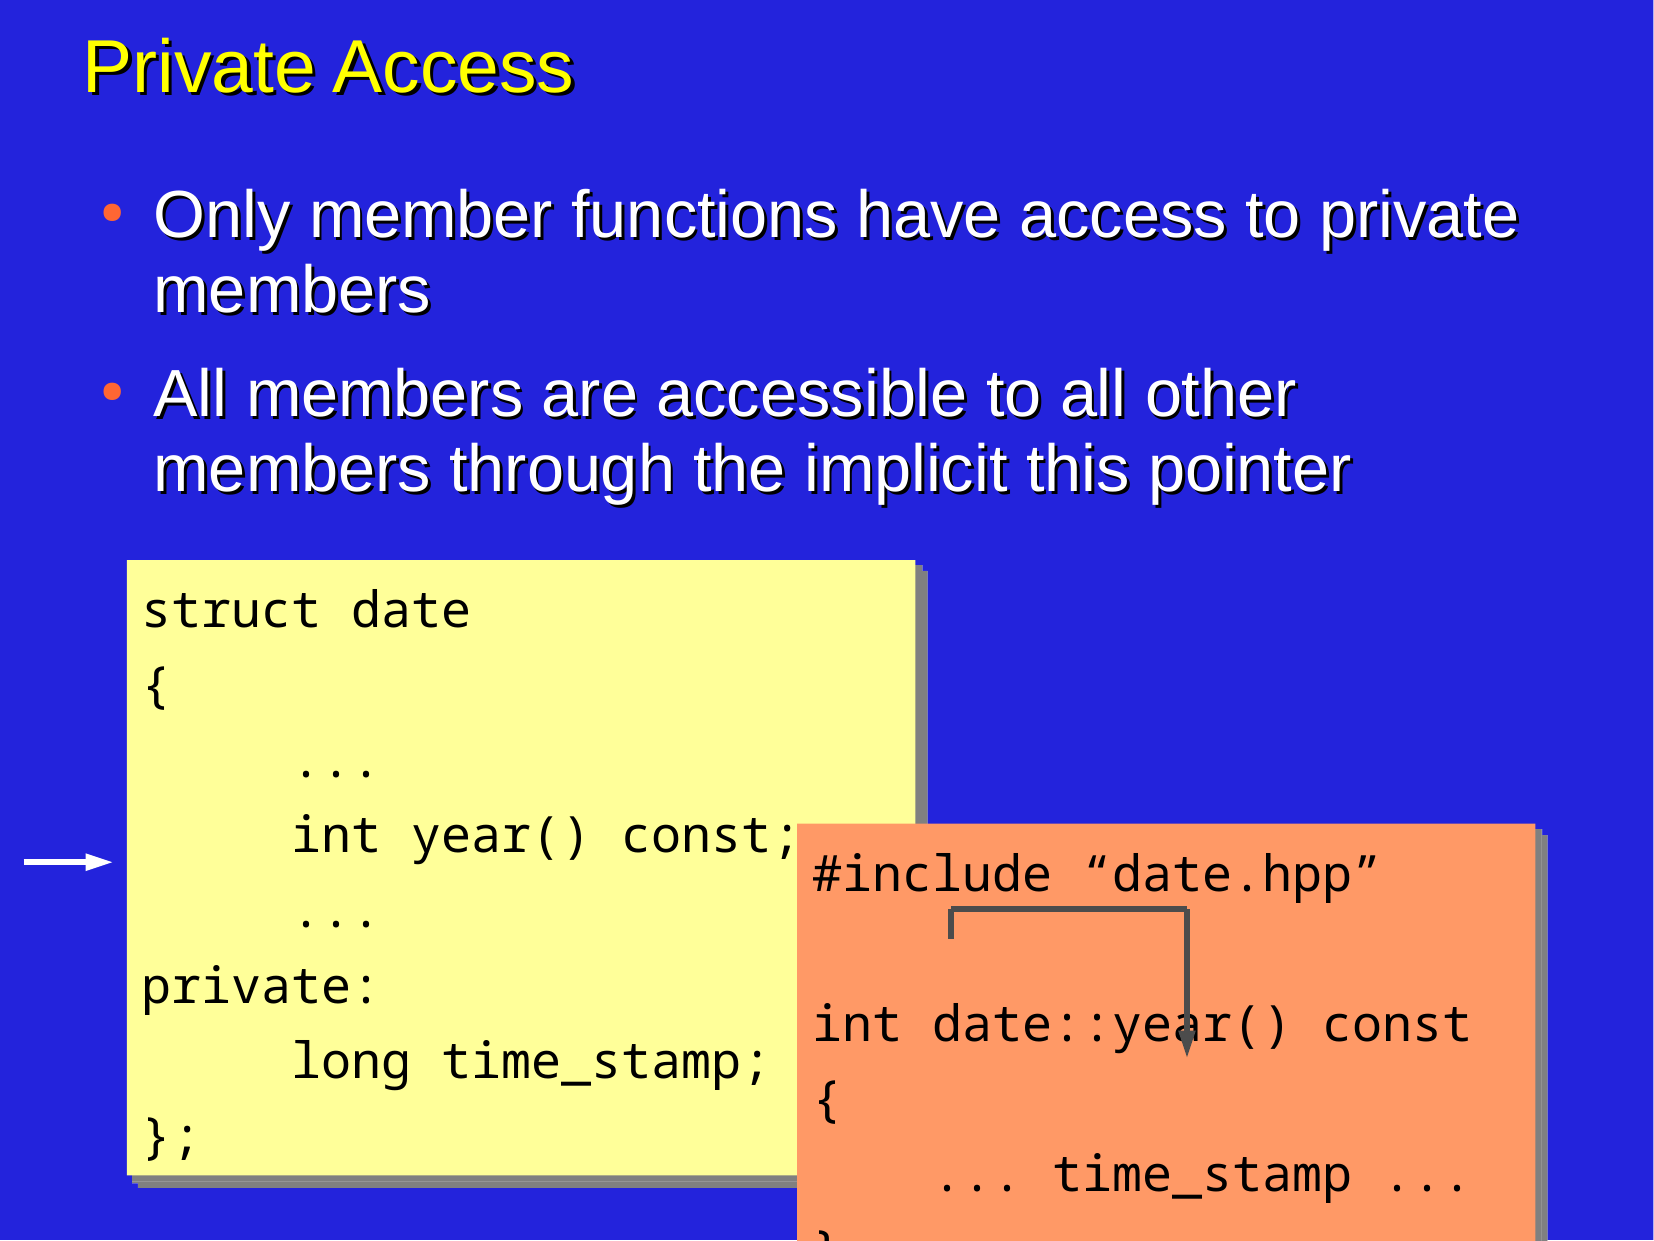

# Private Access
Only member functions have access to private members
All members are accessible to all other members through the implicit this pointer
struct date
{
 ...
 int year() const;
 ...
private:
 long time_stamp;
};
#include “date.hpp”
int date::year() const
{
 ... time_stamp ...
}